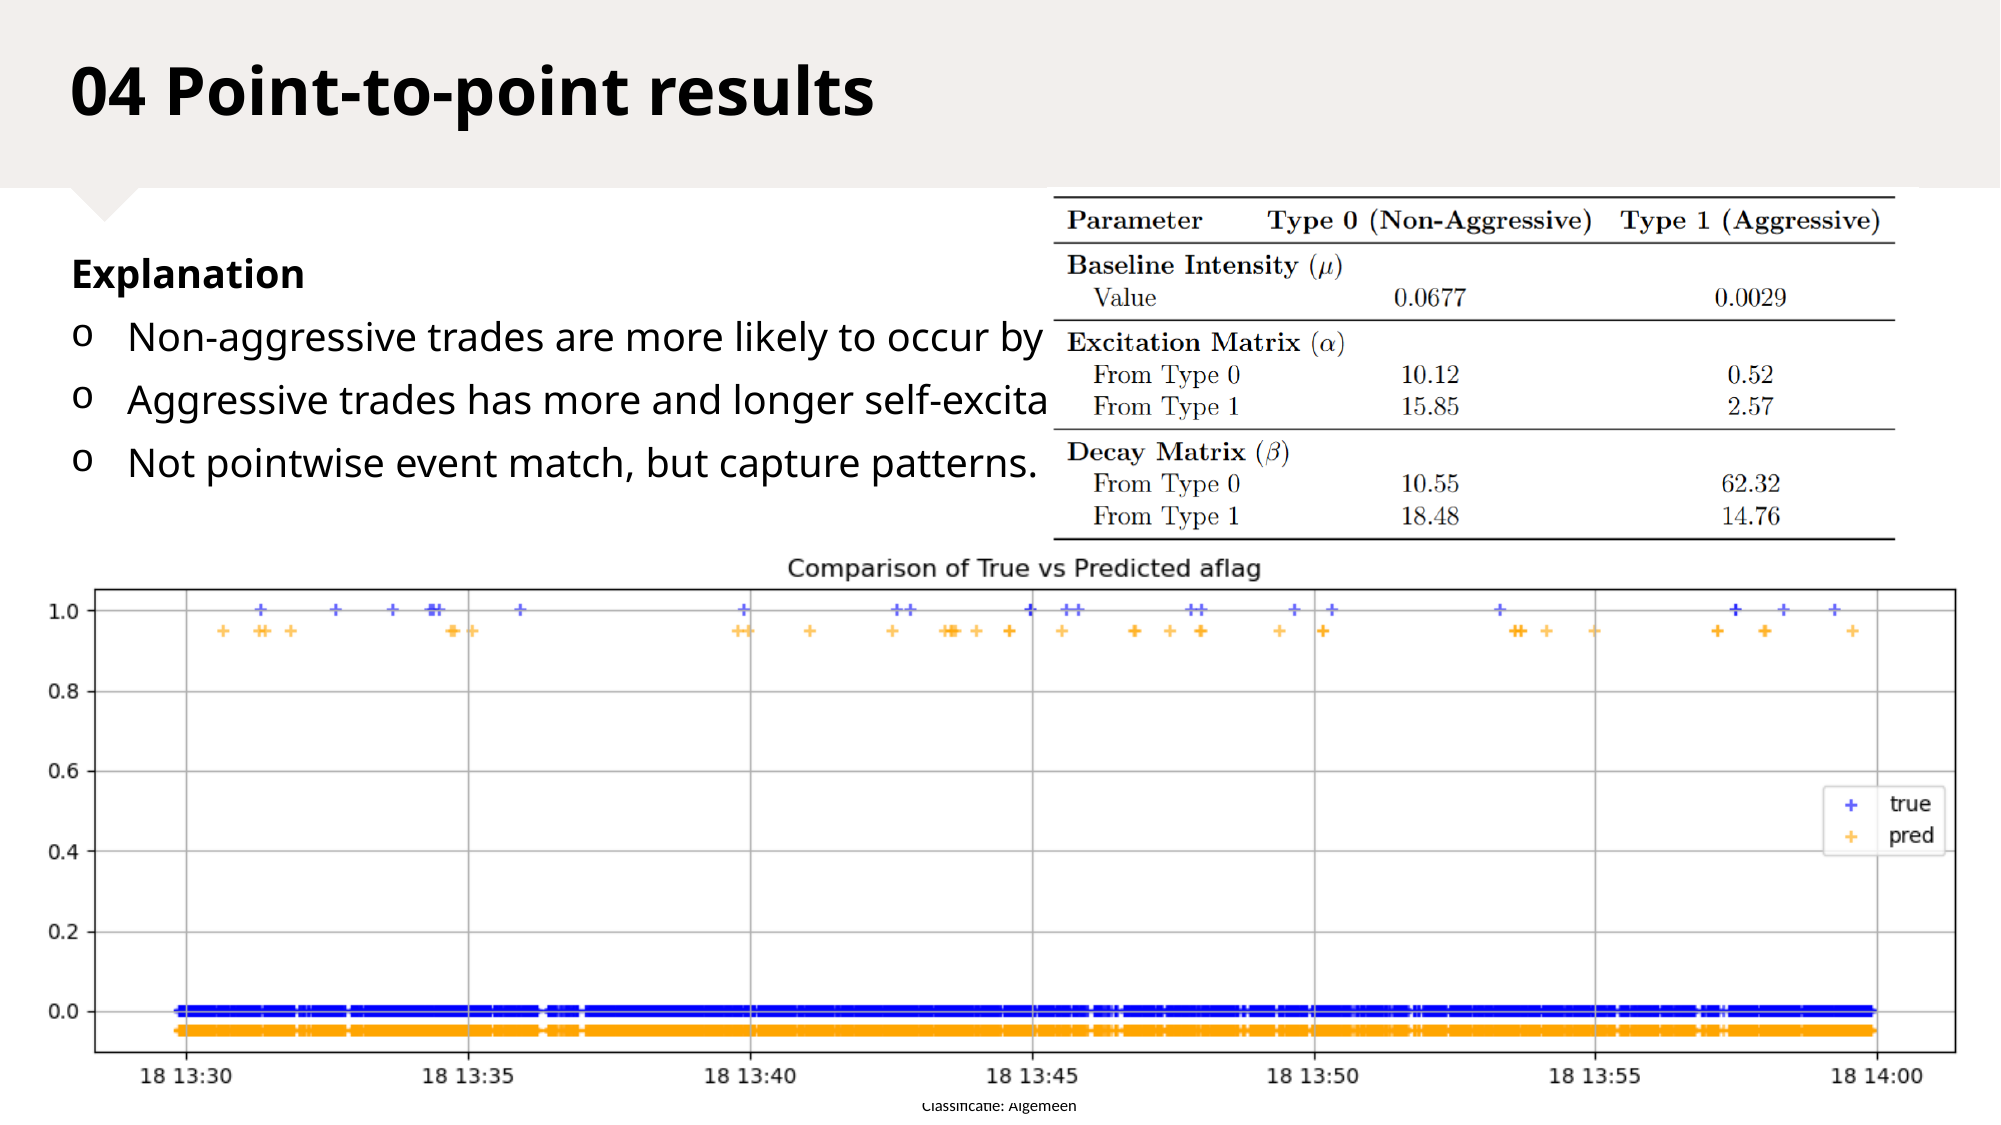

04 Point-to-point results
# Explanation
Non-aggressive trades are more likely to occur by default
Aggressive trades has more and longer self-excitation than cross-excitation
Not pointwise event match, but capture patterns.